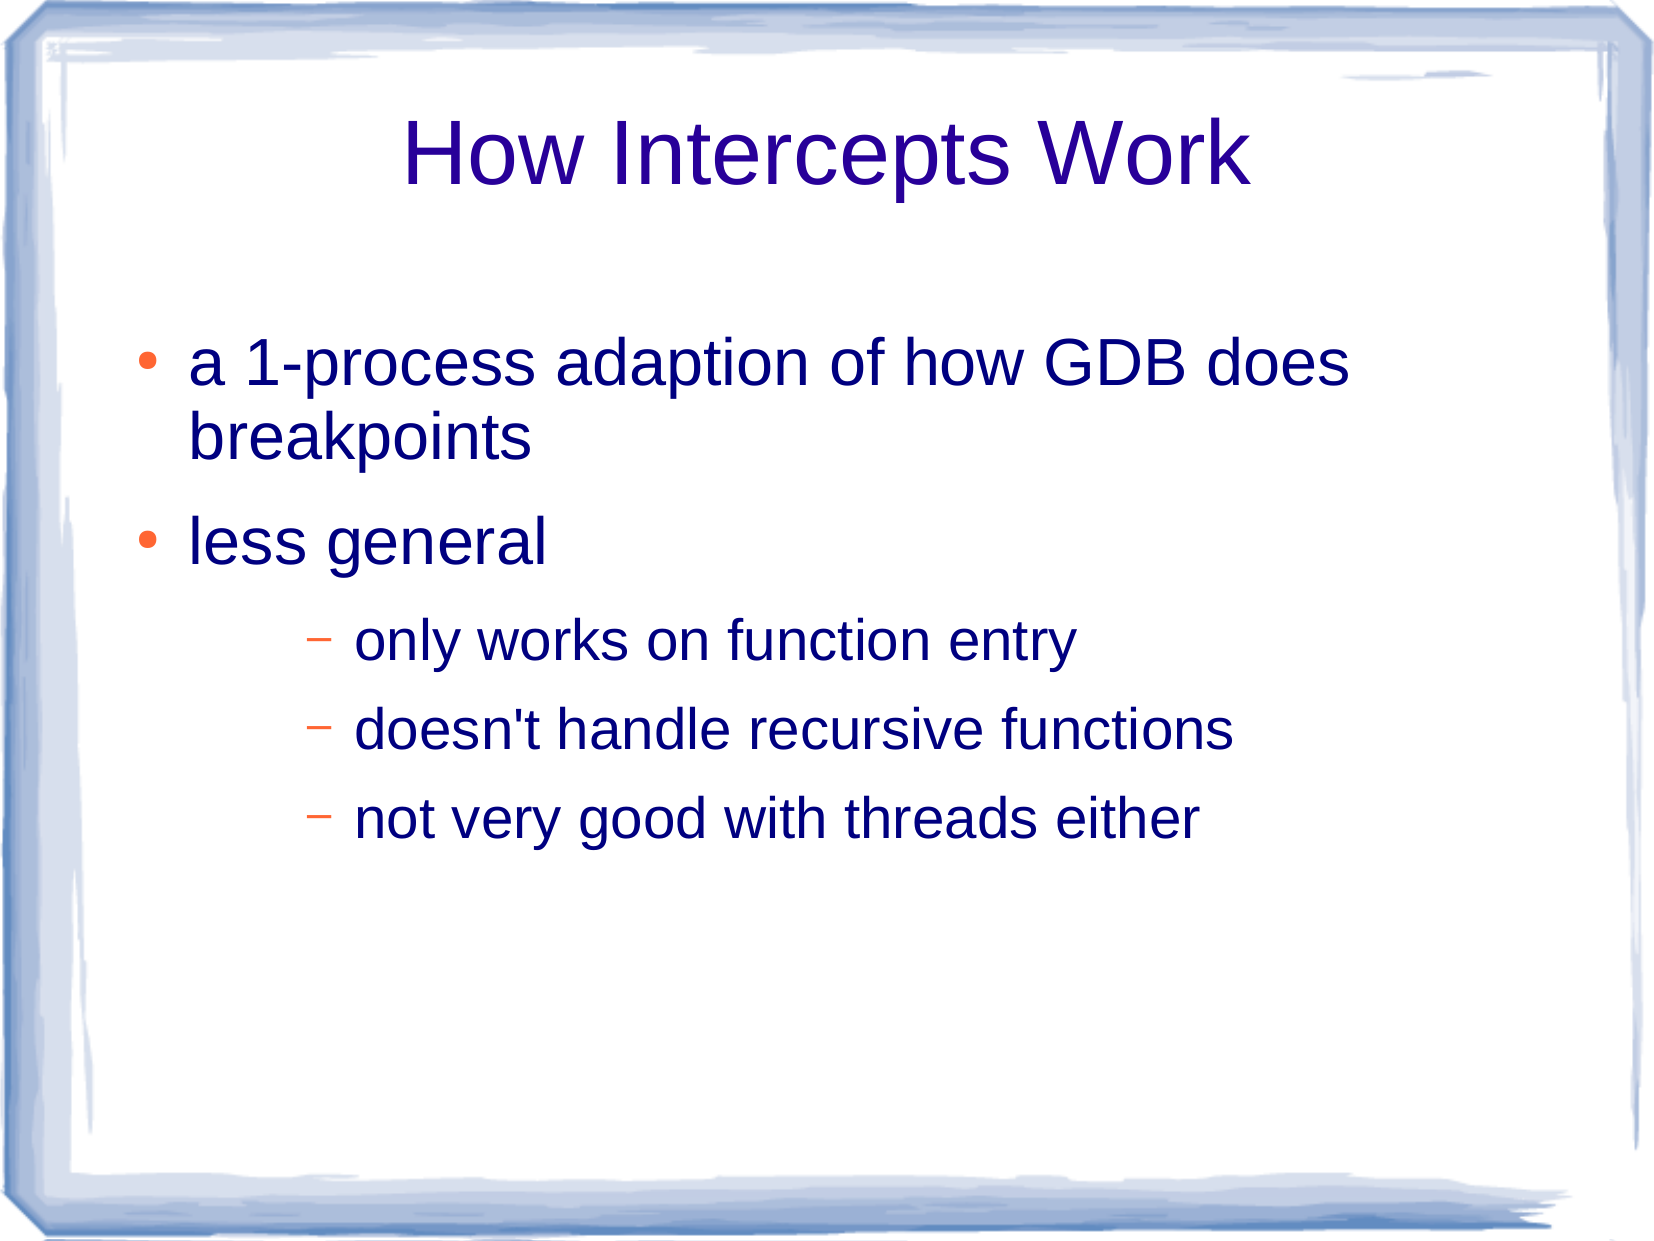

# How Intercepts Work
a 1-process adaption of how GDB does breakpoints
less general
only works on function entry
doesn't handle recursive functions
not very good with threads either